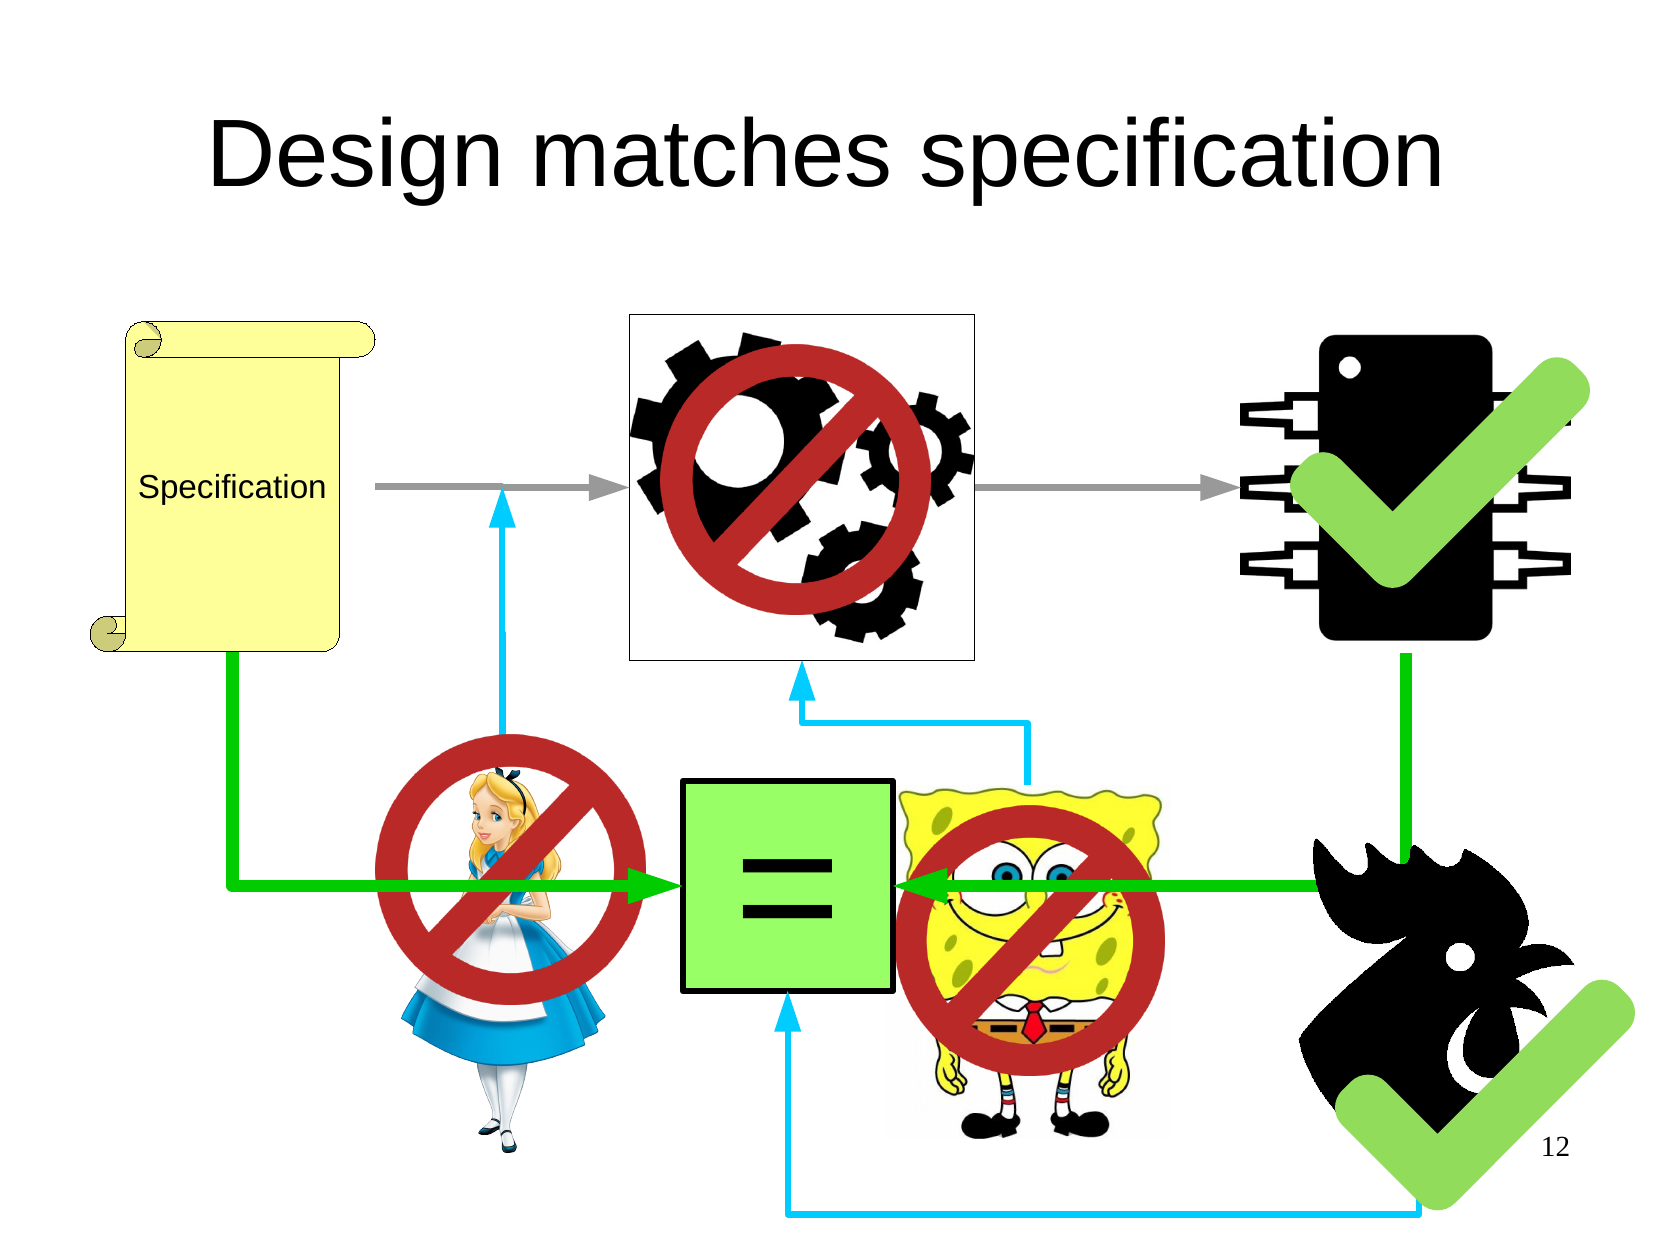

# Design matches specification
Specification
=
12